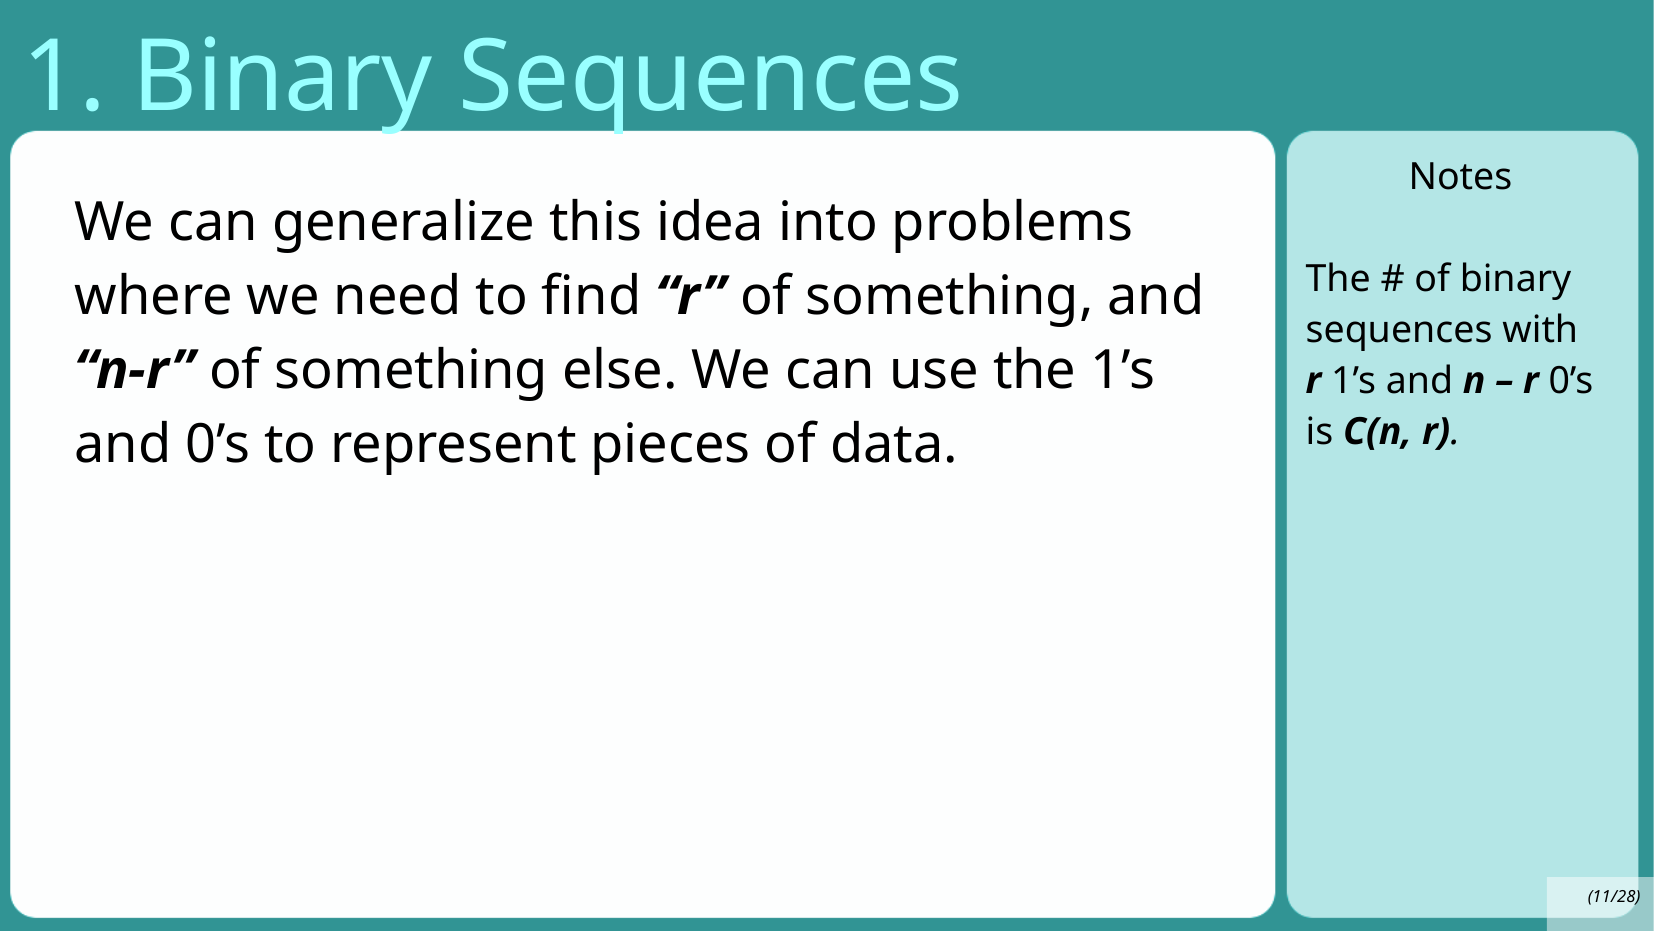

# 1. Binary Sequences
Notes
The # of binary sequences with
r 1’s and n – r 0’s is C(n, r).
We can generalize this idea into problems where we need to find “r” of something, and “n-r” of something else. We can use the 1’s and 0’s to represent pieces of data.